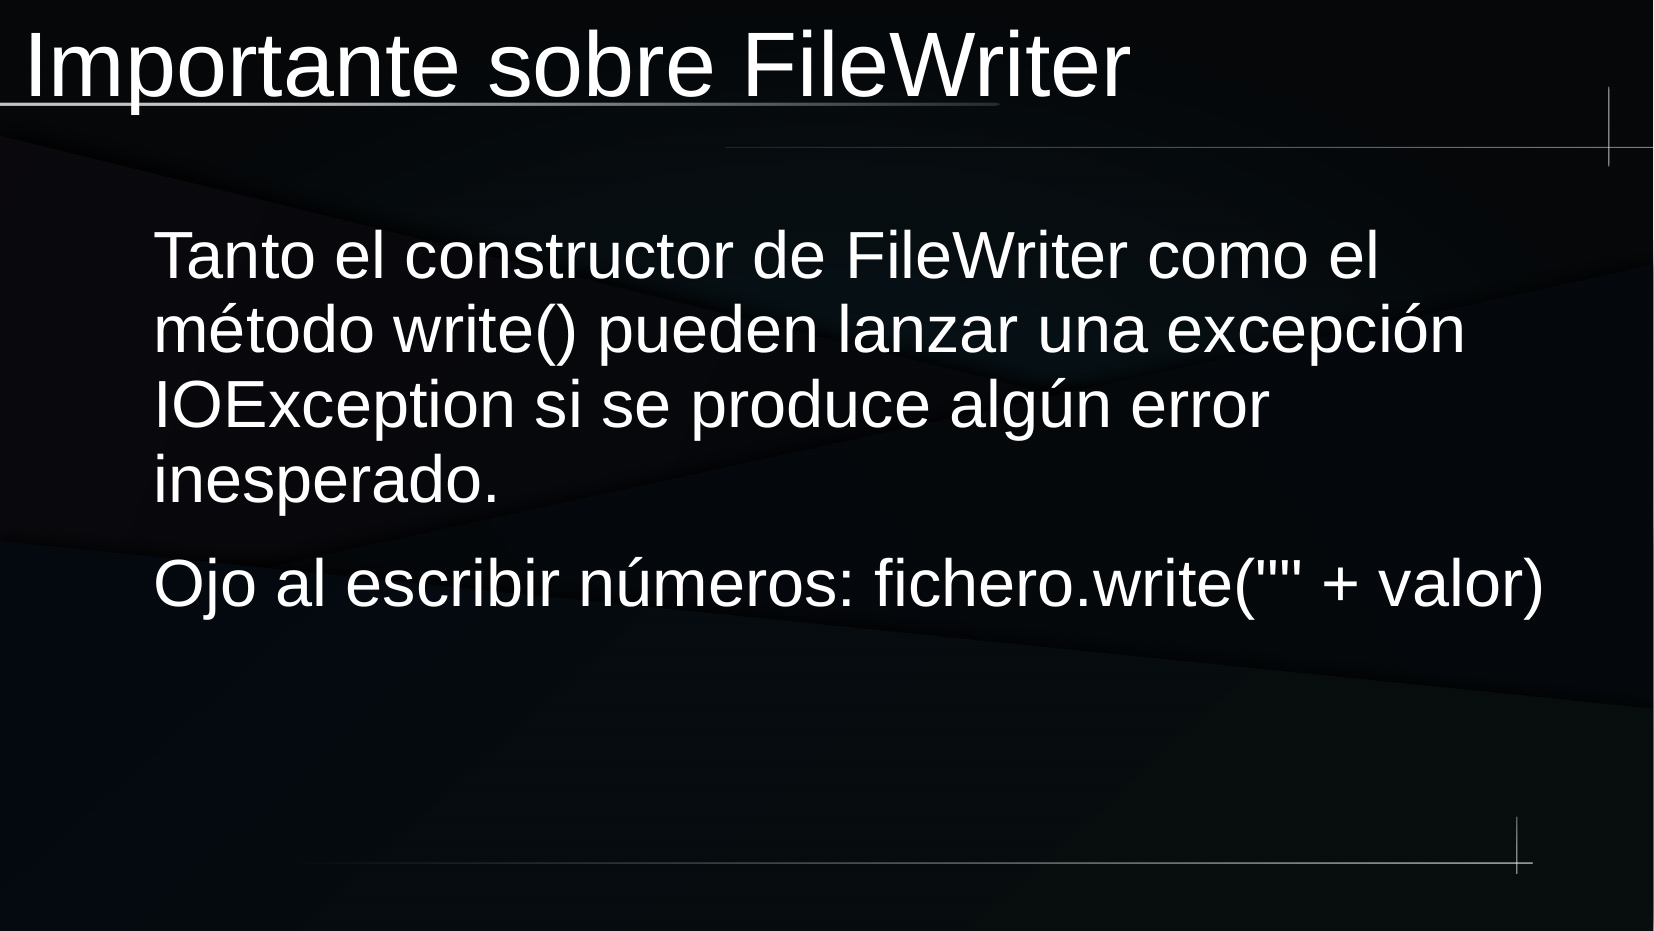

# Importante sobre FileWriter
Tanto el constructor de FileWriter como el método write() pueden lanzar una excepción IOException si se produce algún error inesperado.
Ojo al escribir números: fichero.write("" + valor)